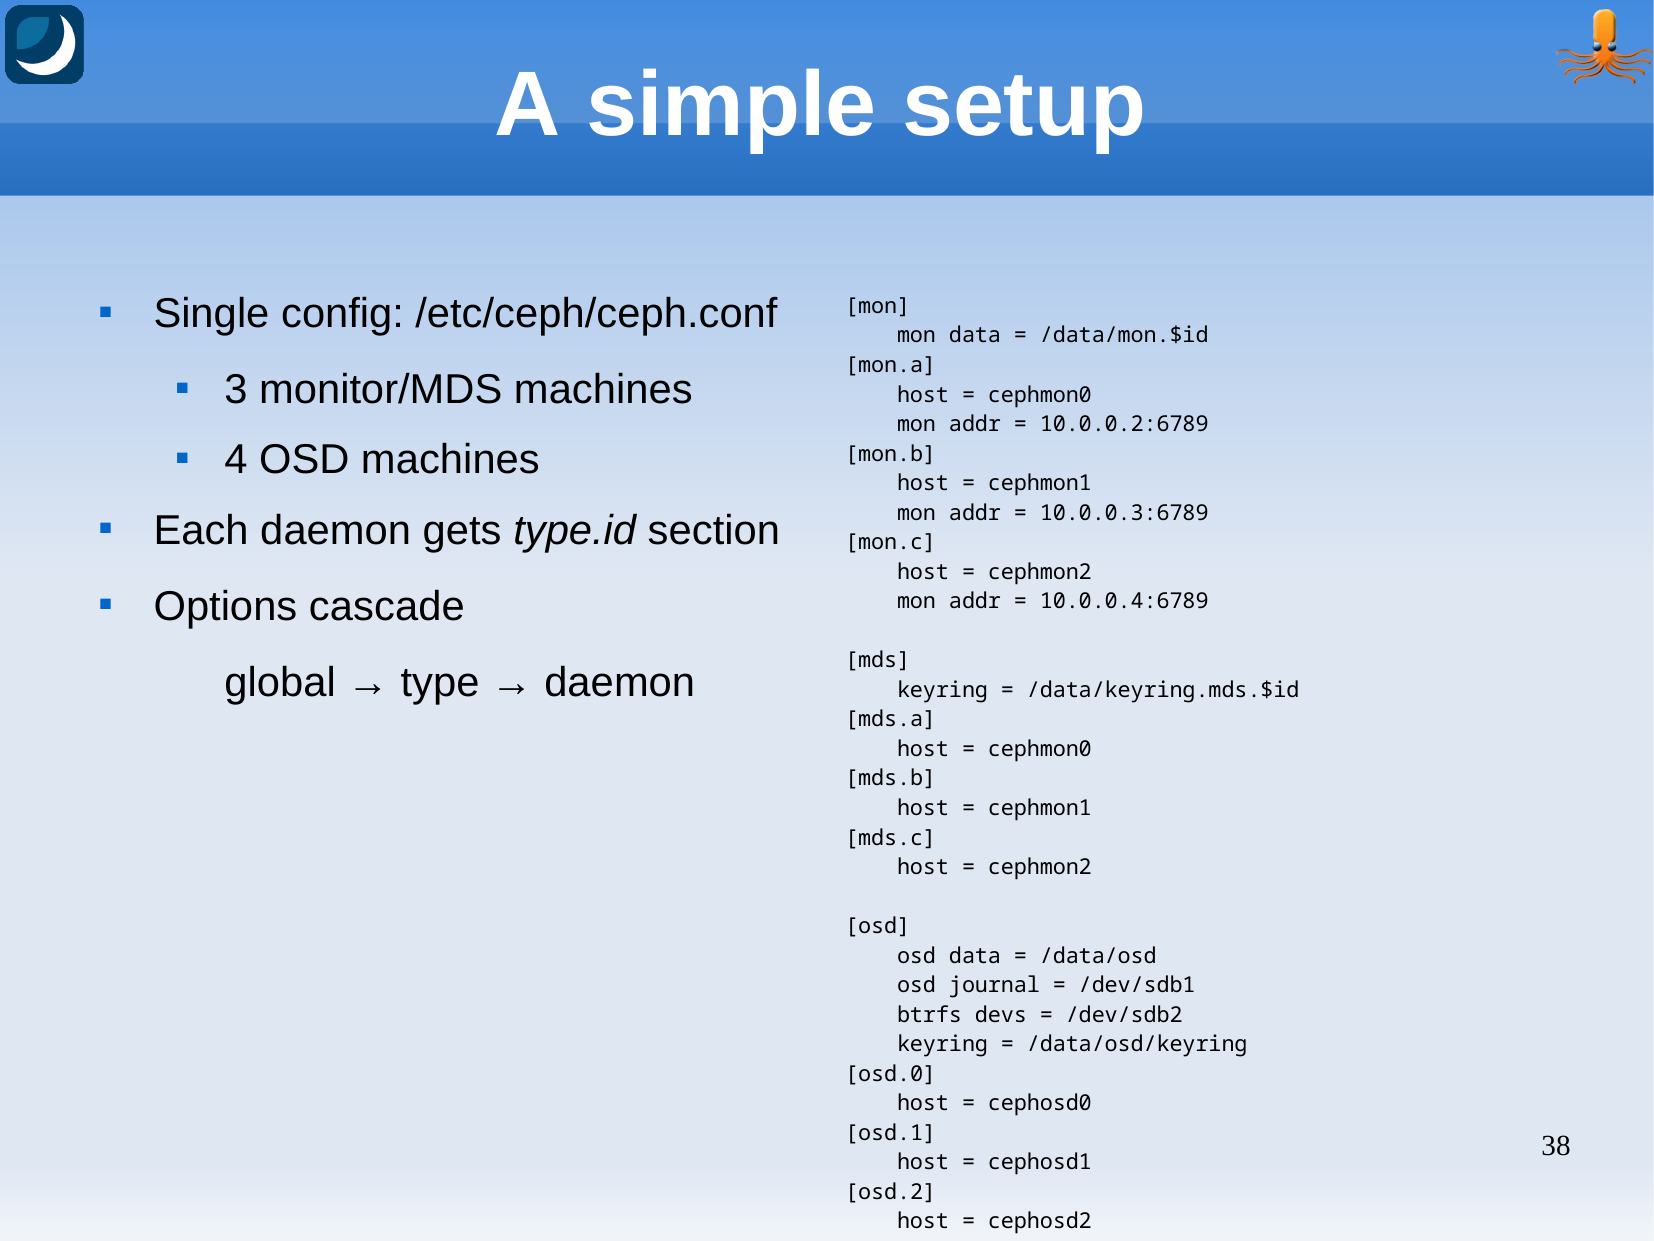

# A simple setup
Single config: /etc/ceph/ceph.conf
3 monitor/MDS machines
4 OSD machines
Each daemon gets type.id section
Options cascade
global → type → daemon
[mon]
 mon data = /data/mon.$id
[mon.a]
 host = cephmon0
 mon addr = 10.0.0.2:6789
[mon.b]
 host = cephmon1
 mon addr = 10.0.0.3:6789
[mon.c]
 host = cephmon2
 mon addr = 10.0.0.4:6789
[mds]
 keyring = /data/keyring.mds.$id
[mds.a]
 host = cephmon0
[mds.b]
 host = cephmon1
[mds.c]
 host = cephmon2
[osd]
 osd data = /data/osd
 osd journal = /dev/sdb1
 btrfs devs = /dev/sdb2
 keyring = /data/osd/keyring
[osd.0]
 host = cephosd0
[osd.1]
 host = cephosd1
[osd.2]
 host = cephosd2
[osd.3]
 host = cephosd3
38